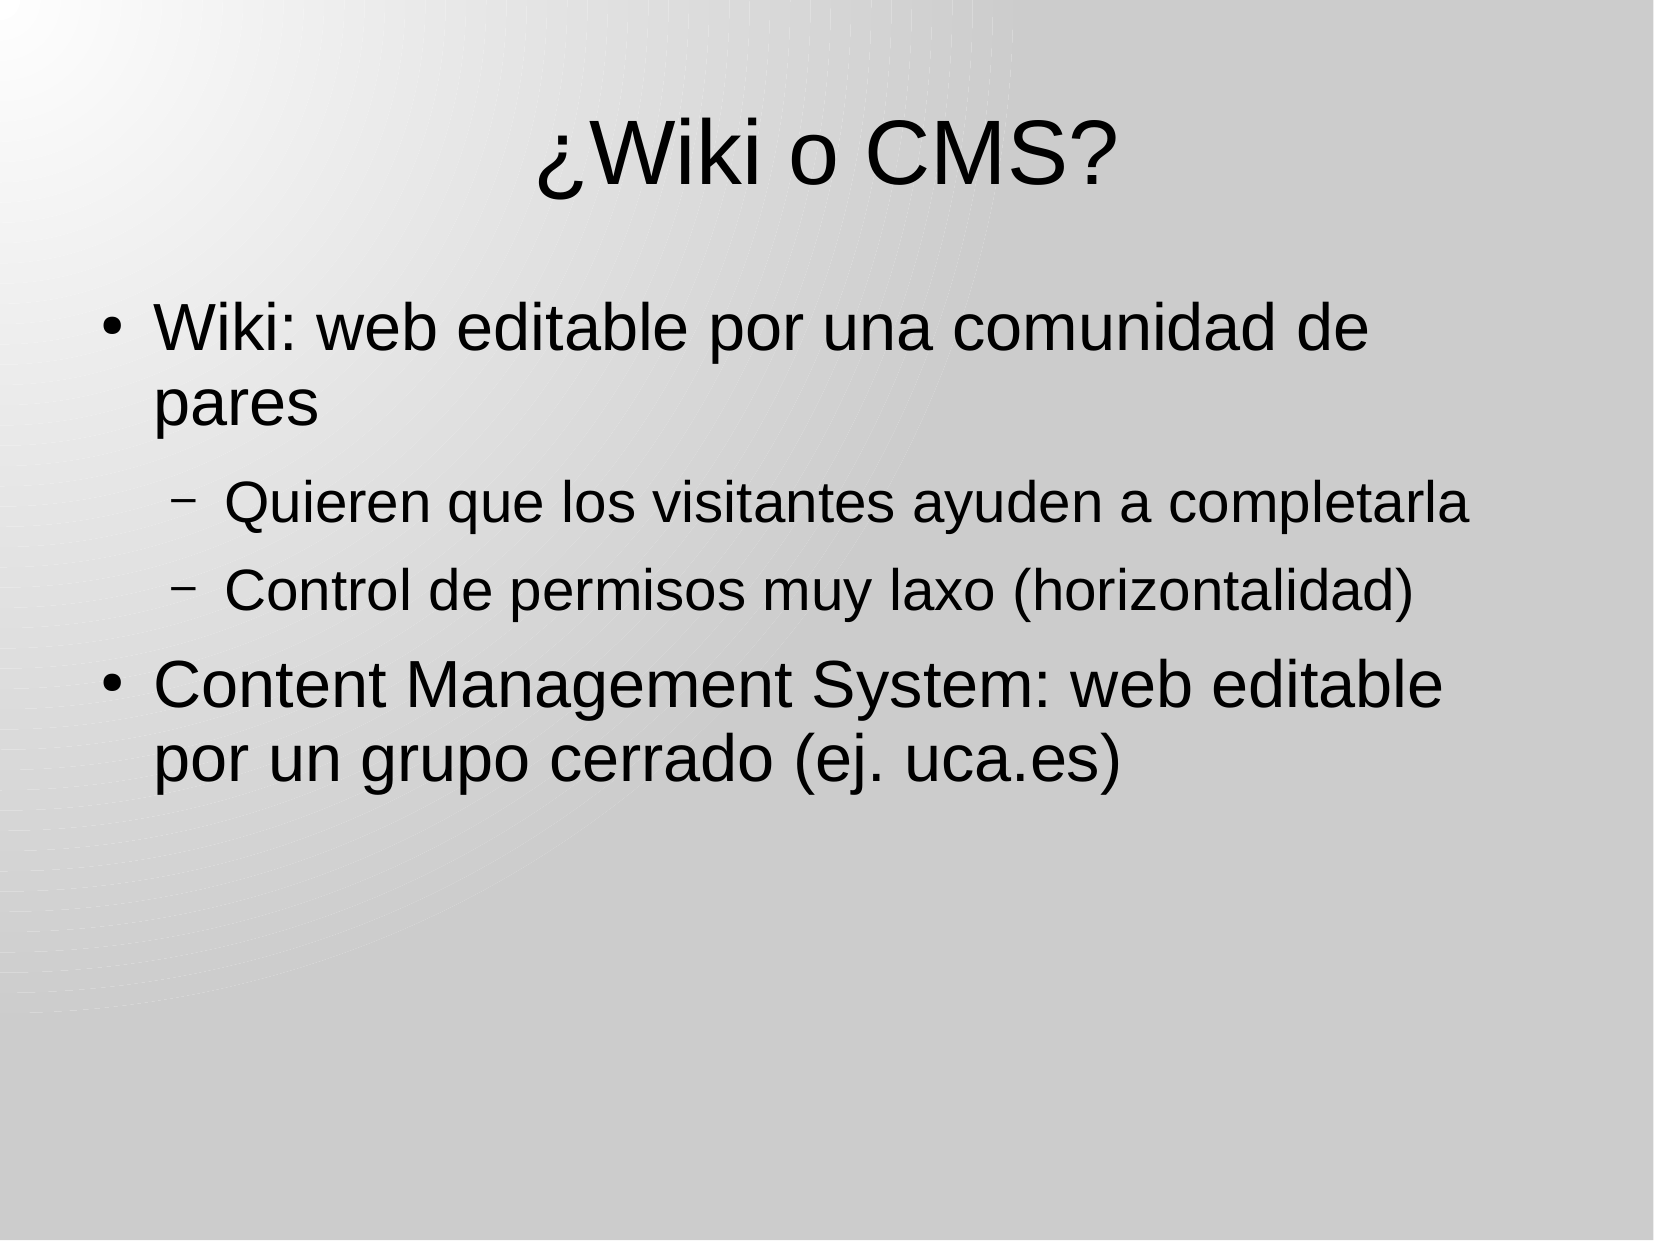

# ¿Wiki o CMS?
Wiki: web editable por una comunidad de pares
Quieren que los visitantes ayuden a completarla
Control de permisos muy laxo (horizontalidad)
Content Management System: web editable por un grupo cerrado (ej. uca.es)